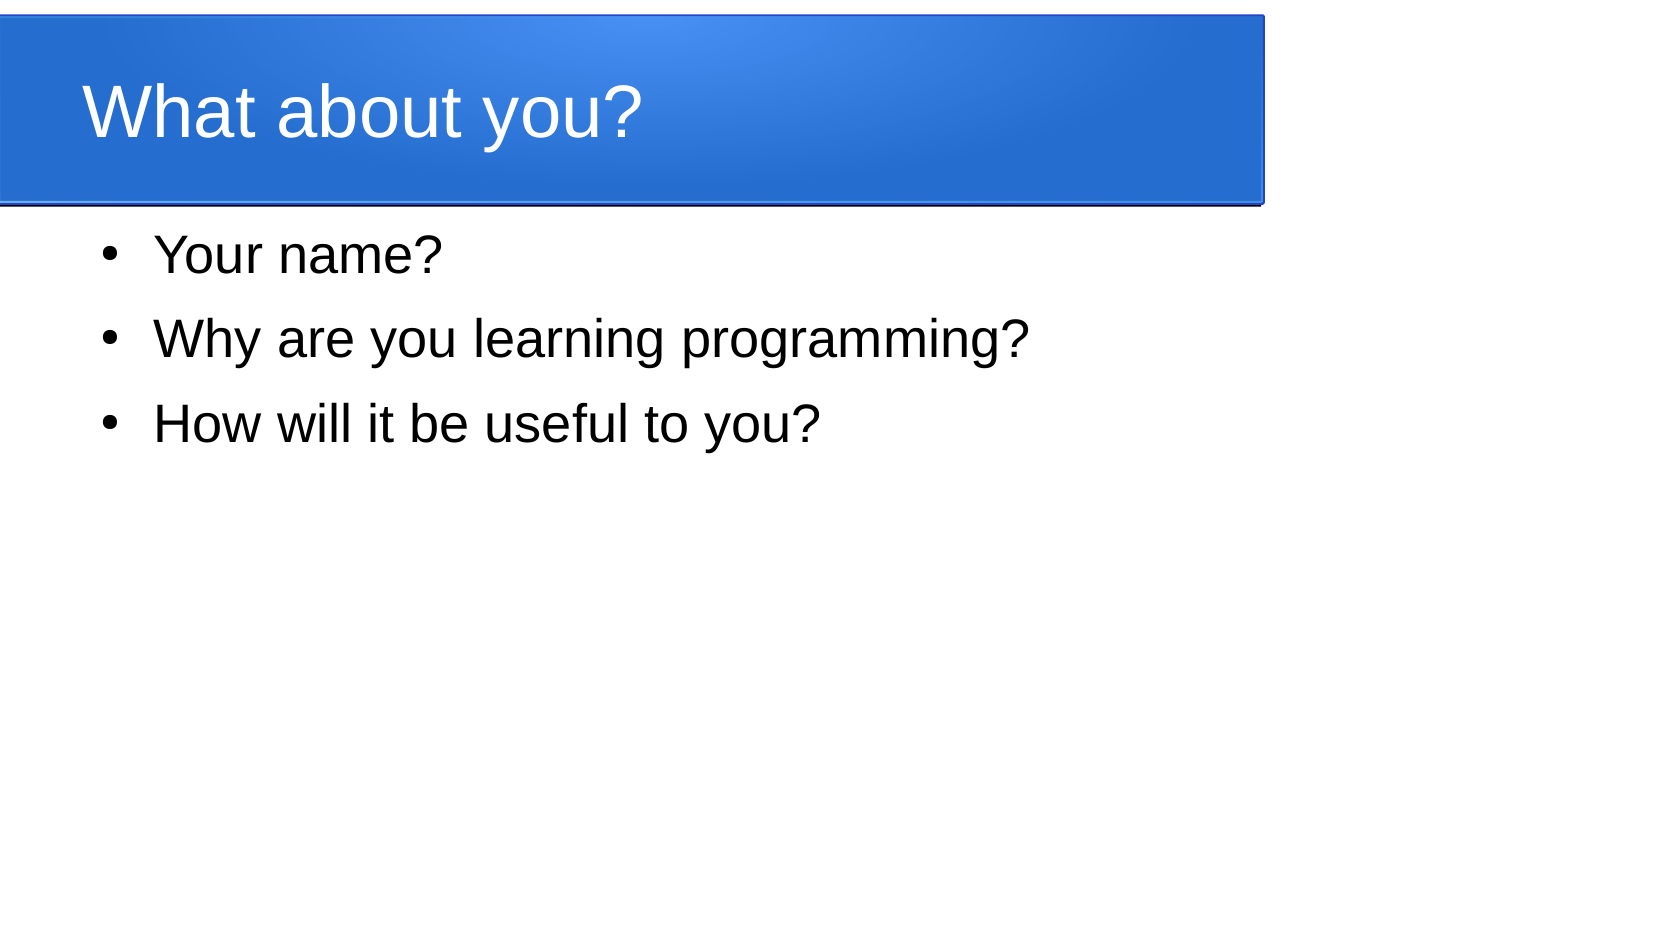

# What about you?
Your name?
Why are you learning programming?
How will it be useful to you?